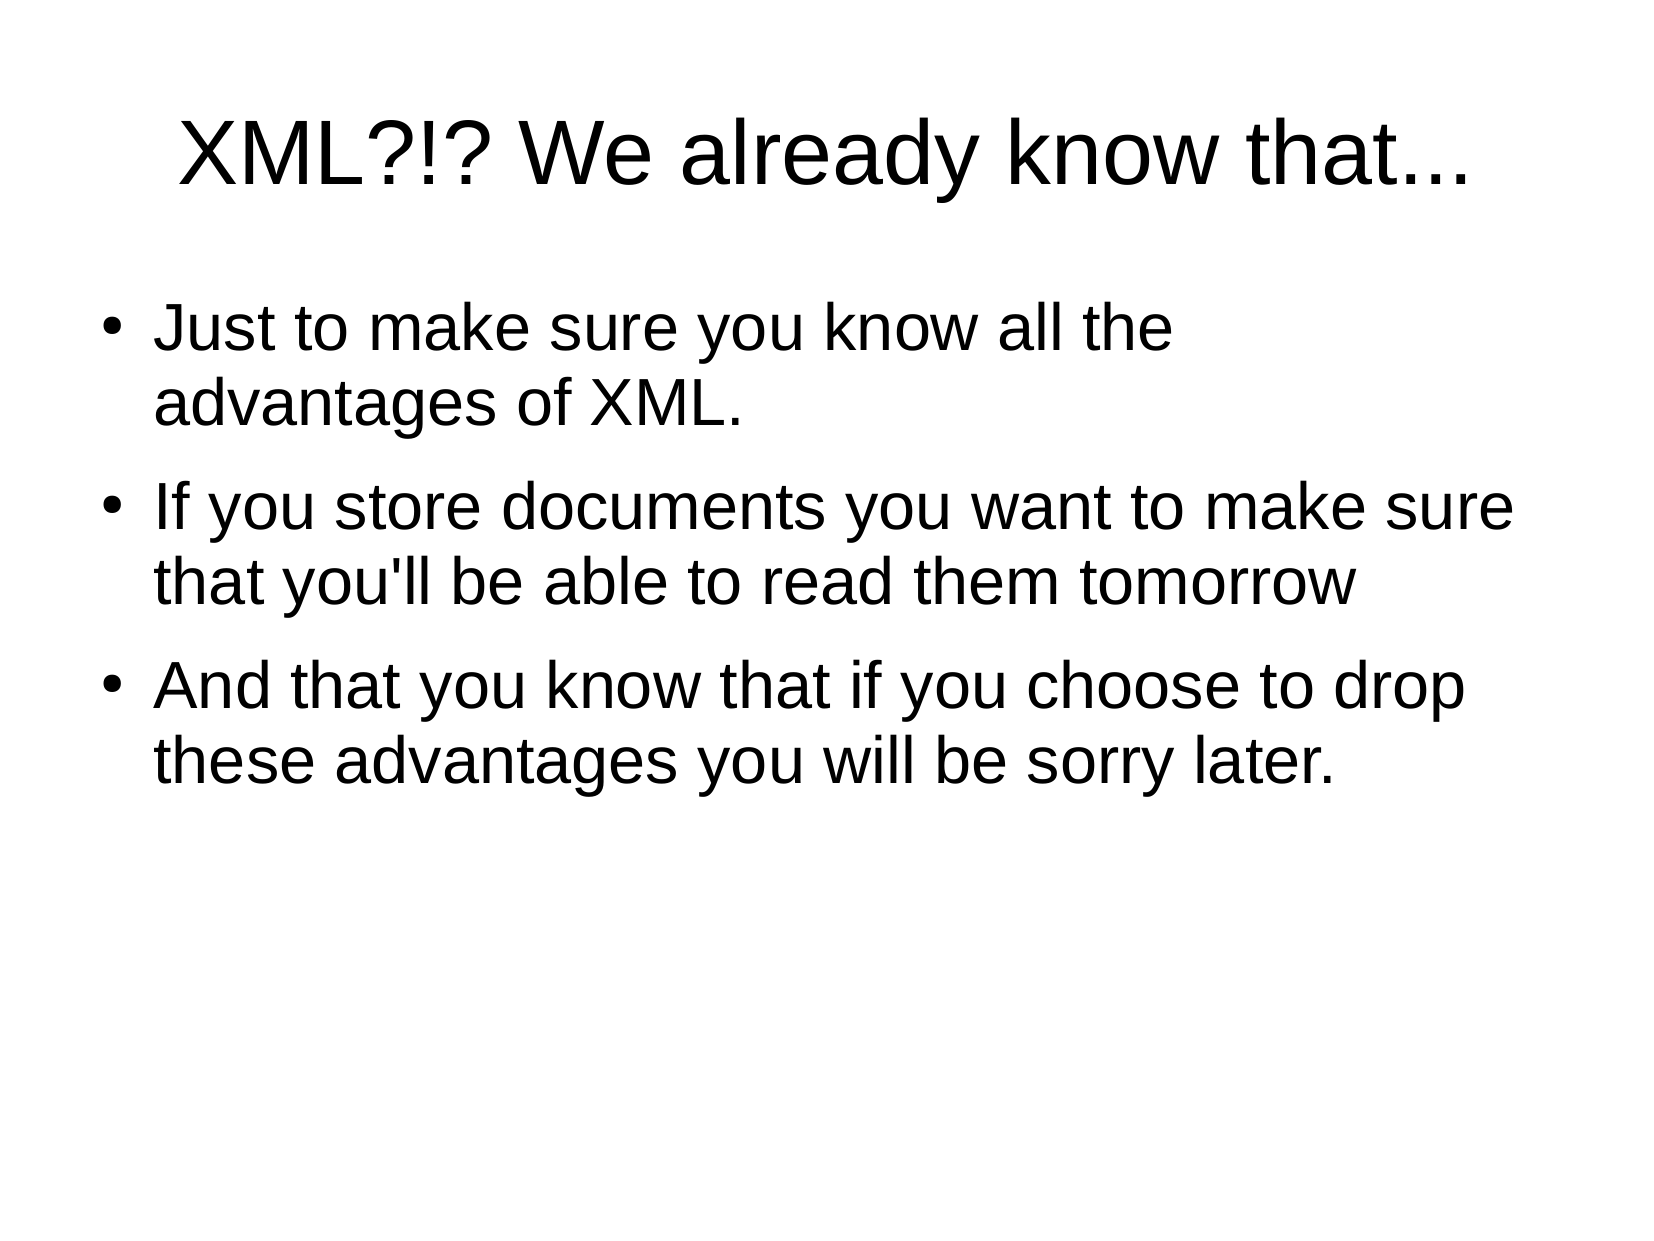

# XML?!? We already know that...
Just to make sure you know all the advantages of XML.
If you store documents you want to make sure that you'll be able to read them tomorrow
And that you know that if you choose to drop these advantages you will be sorry later.